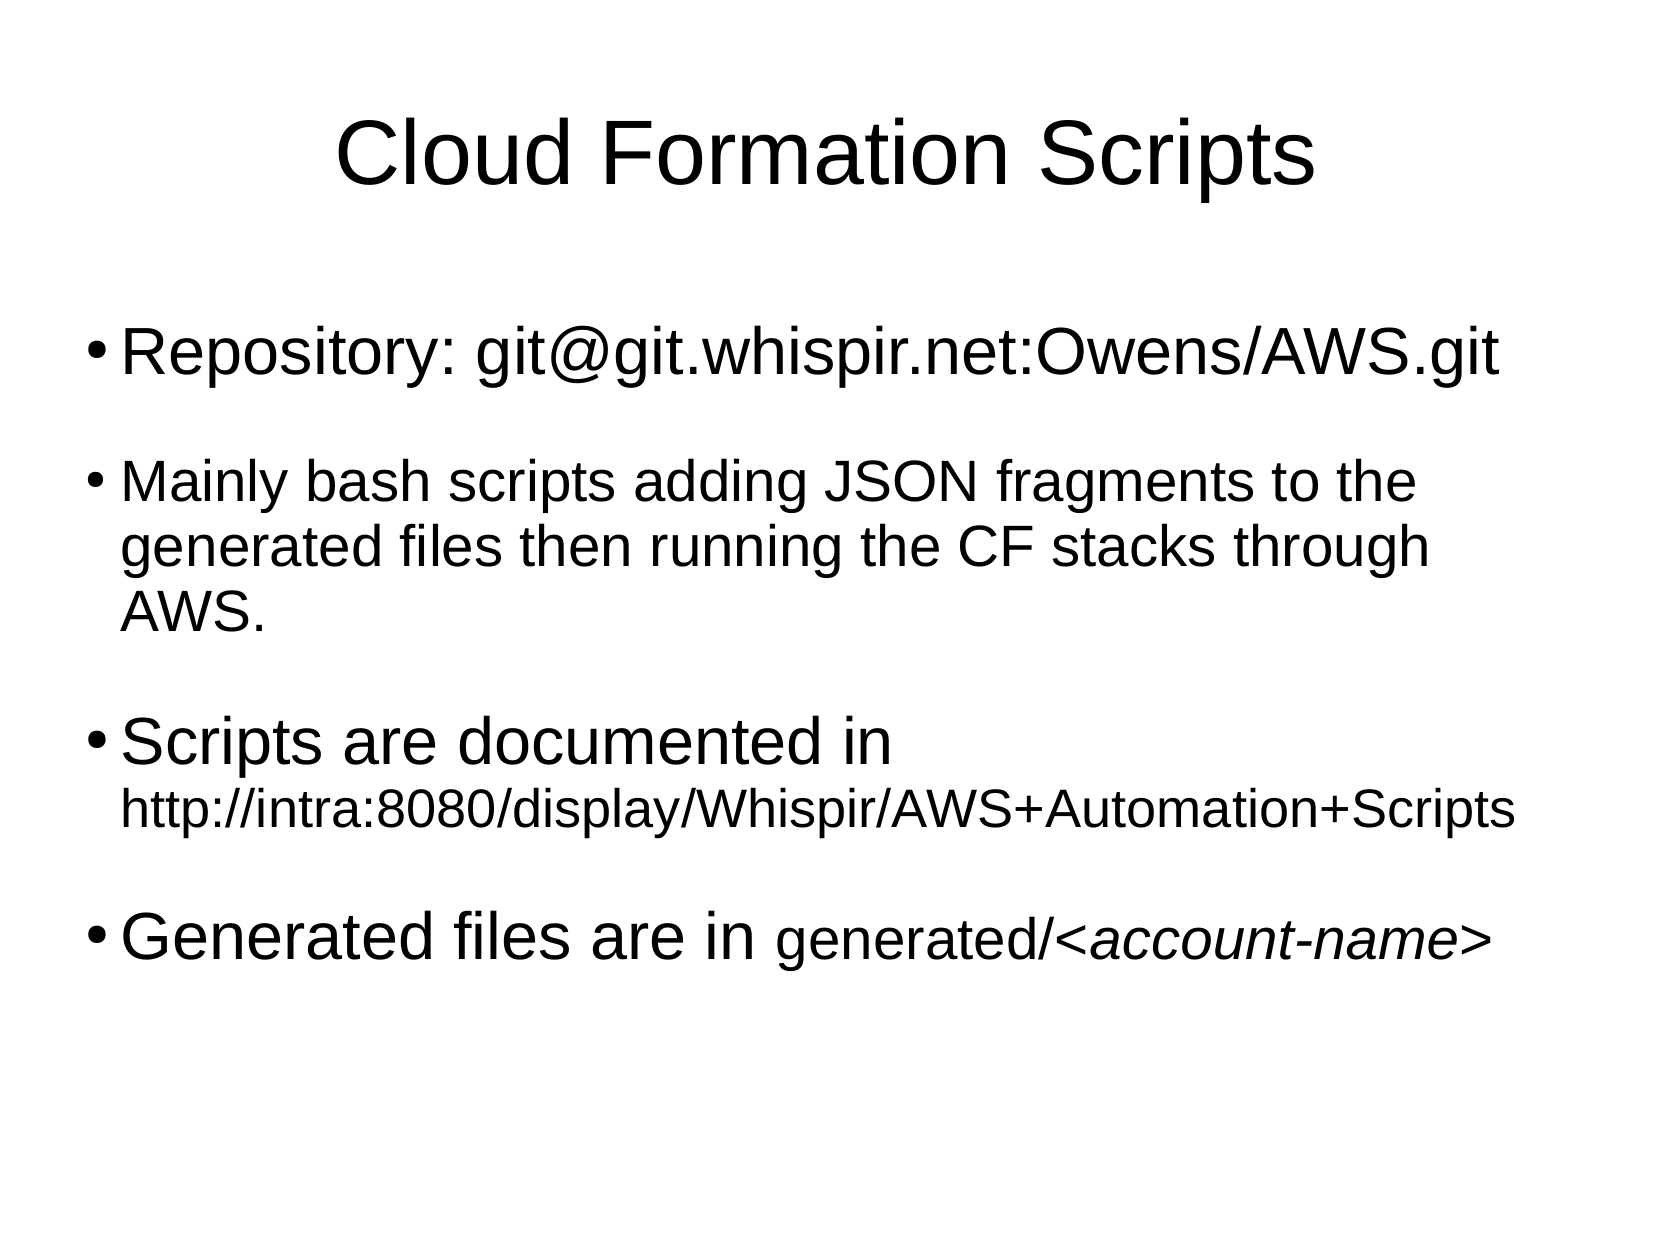

# Cloud Formation Scripts
Repository: git@git.whispir.net:Owens/AWS.git
Mainly bash scripts adding JSON fragments to the generated files then running the CF stacks through AWS.
Scripts are documented in http://intra:8080/display/Whispir/AWS+Automation+Scripts
Generated files are in generated/<account-name>